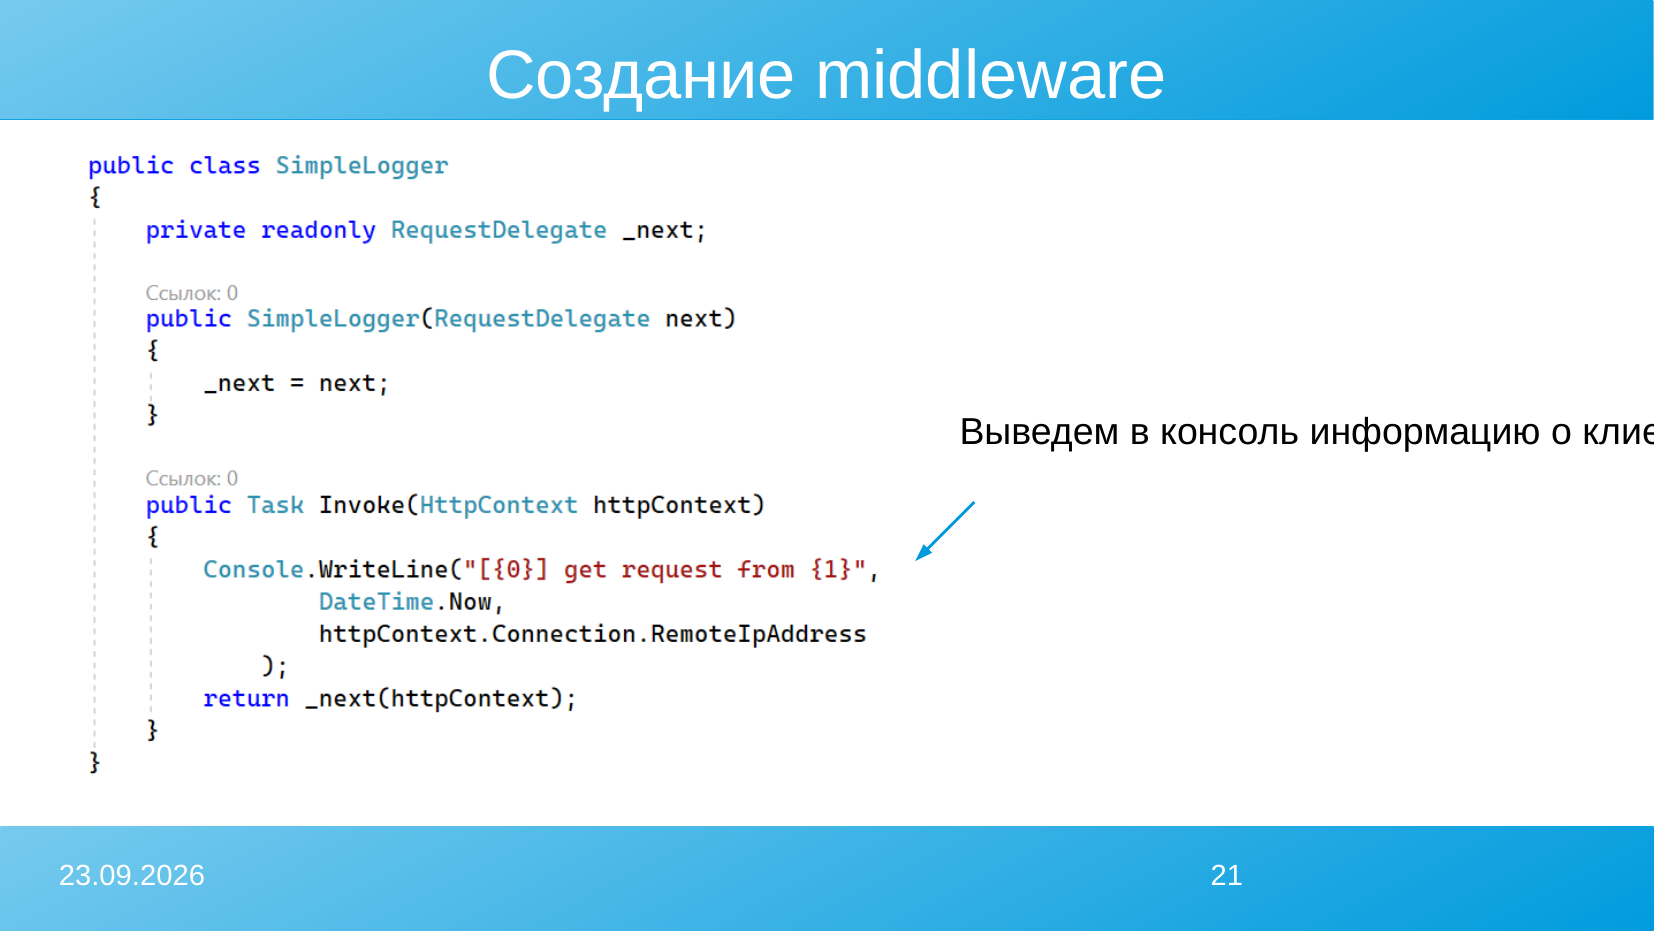

# Создание middleware
Выведем в консоль информацию о клиенте (ip-адрес)